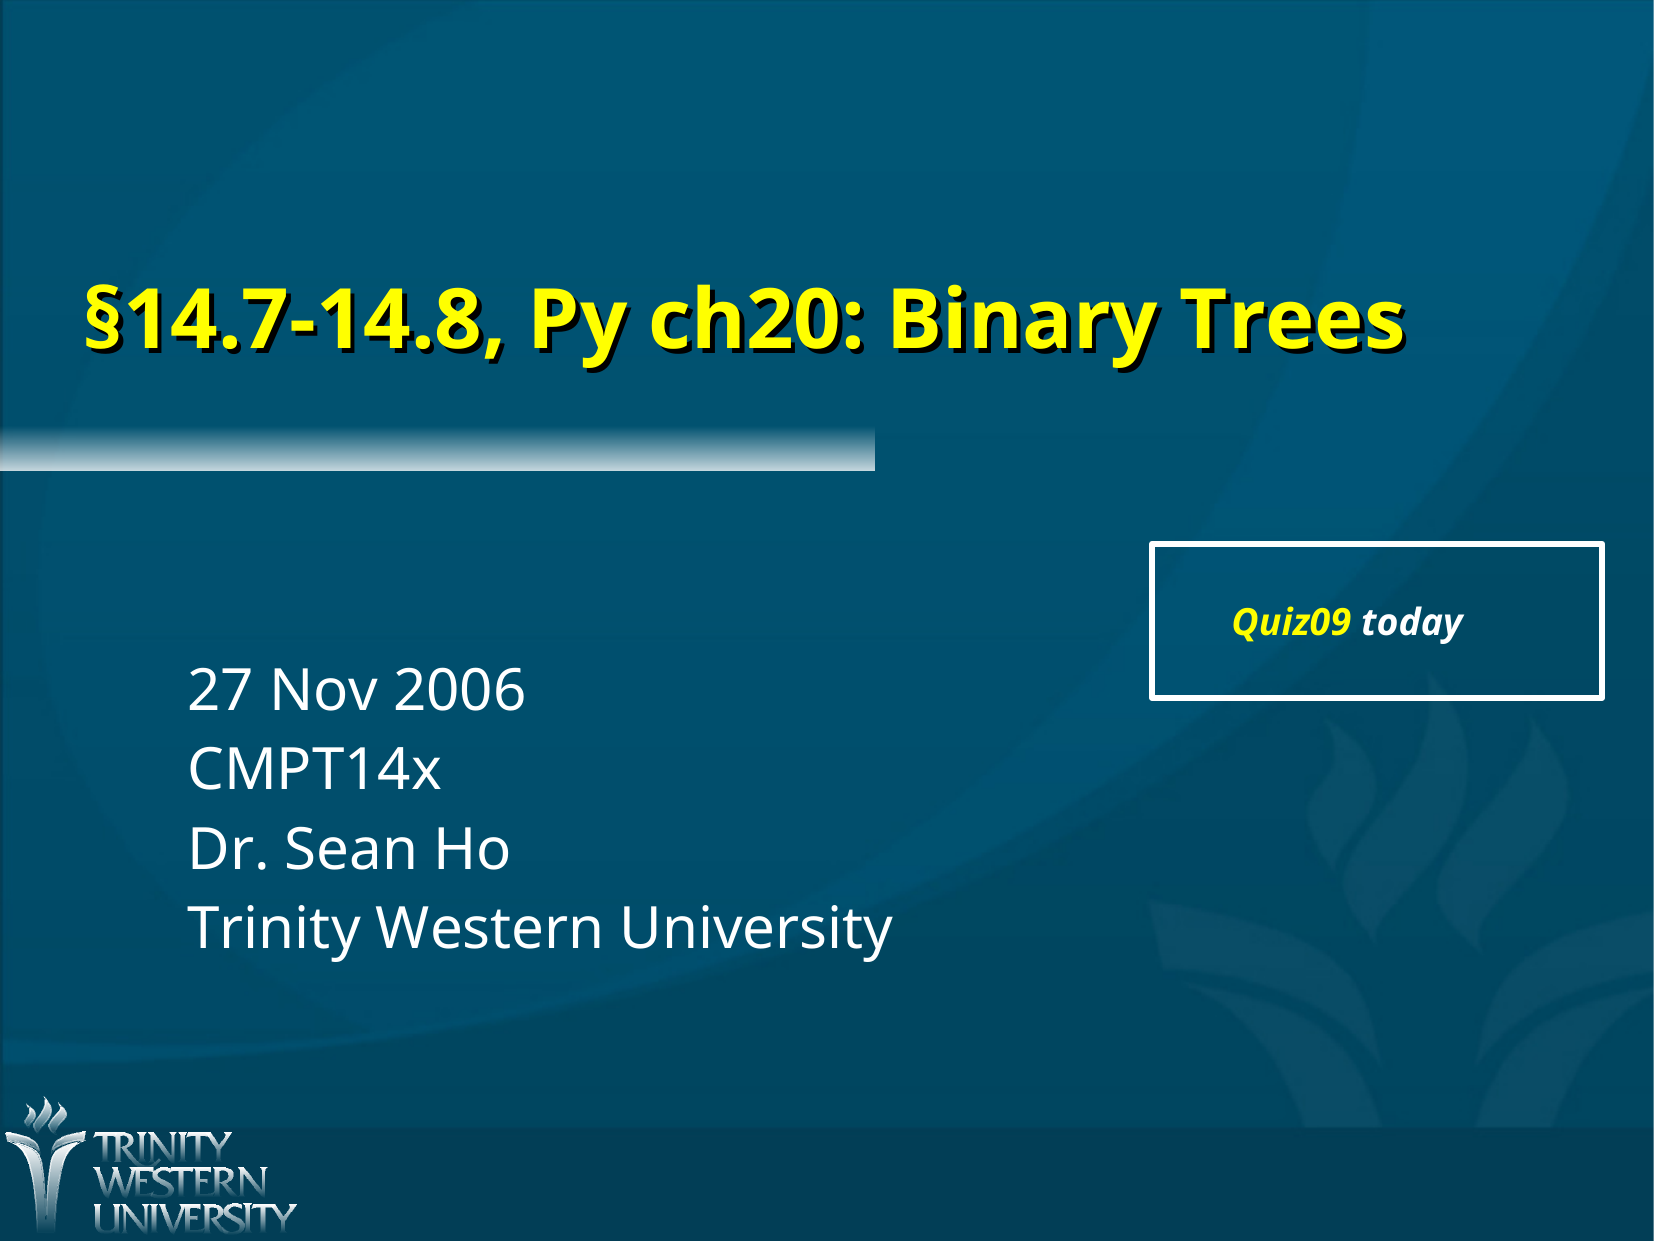

# §14.7-14.8, Py ch20: Binary Trees
27 Nov 2006
CMPT14x
Dr. Sean Ho
Trinity Western University
Quiz09 today